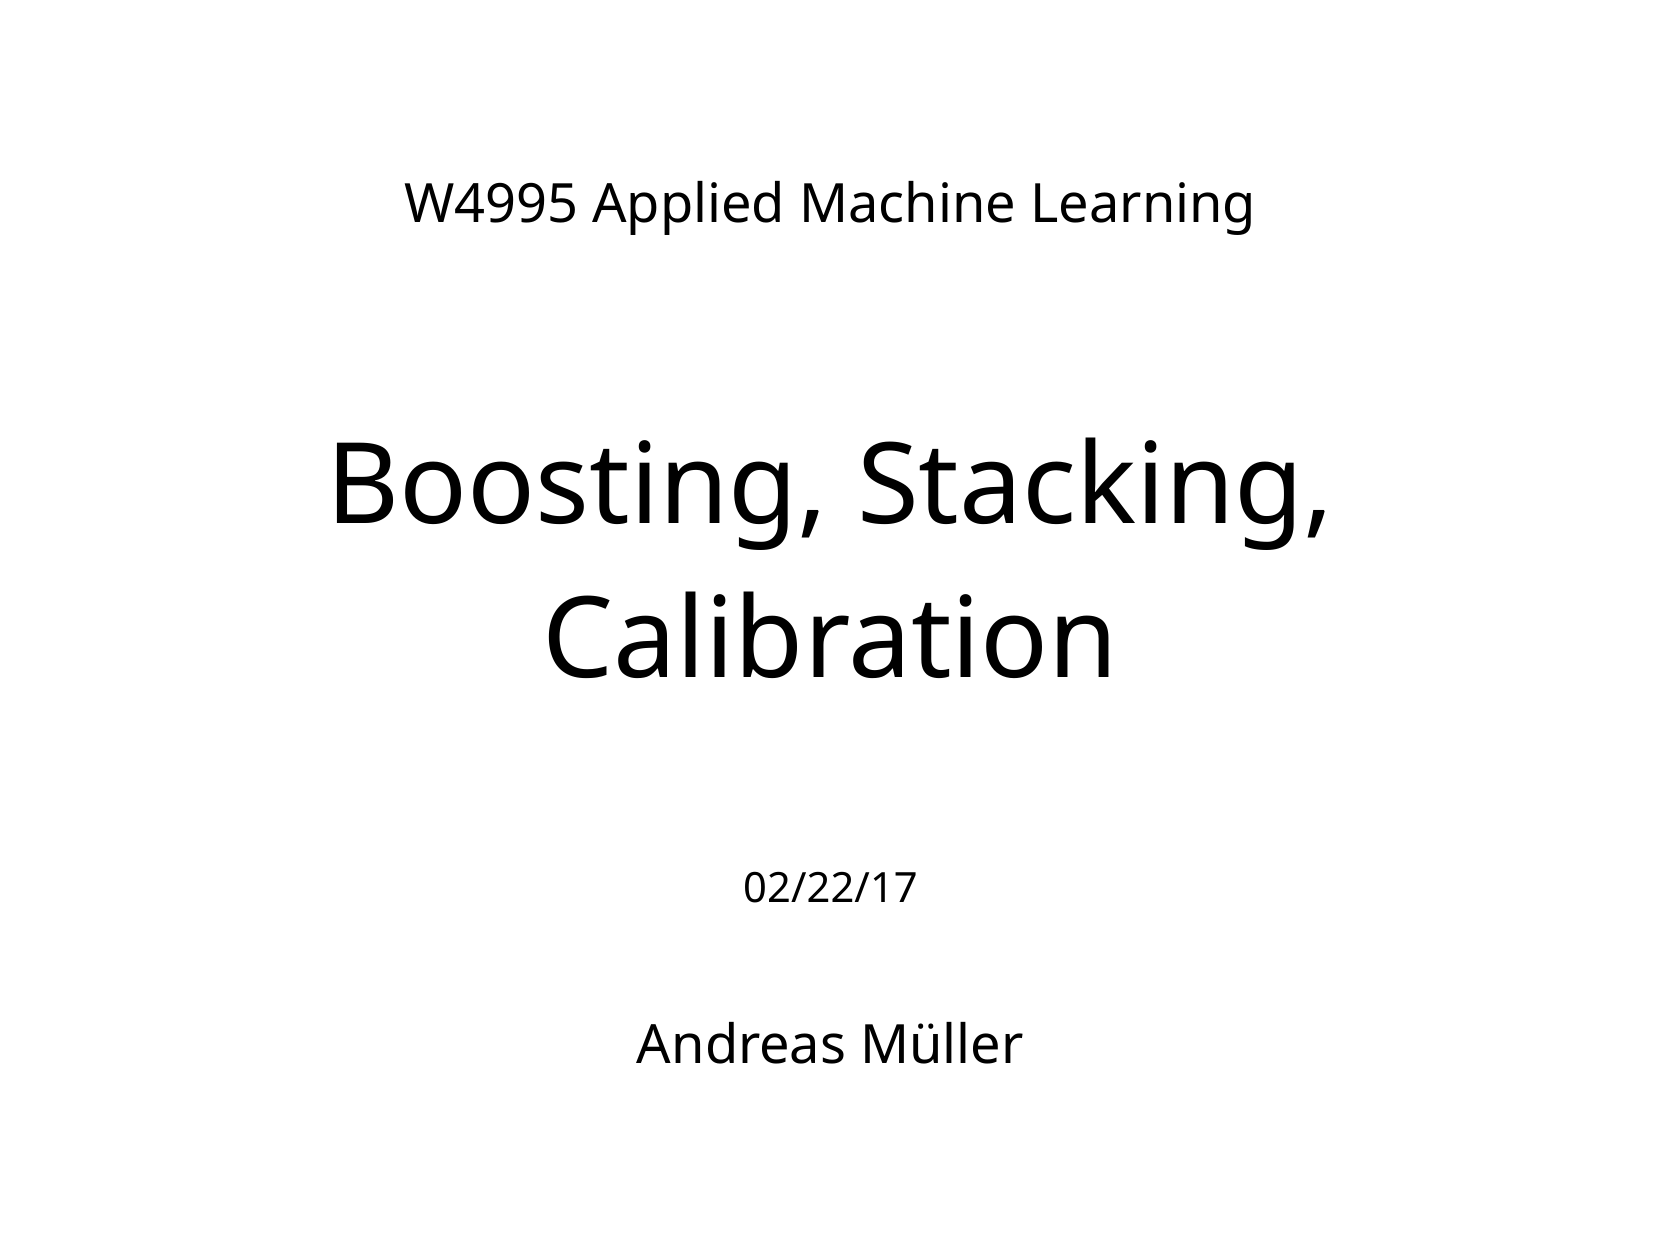

W4995 Applied Machine Learning
Boosting, Stacking, Calibration
02/22/17
Andreas Müller